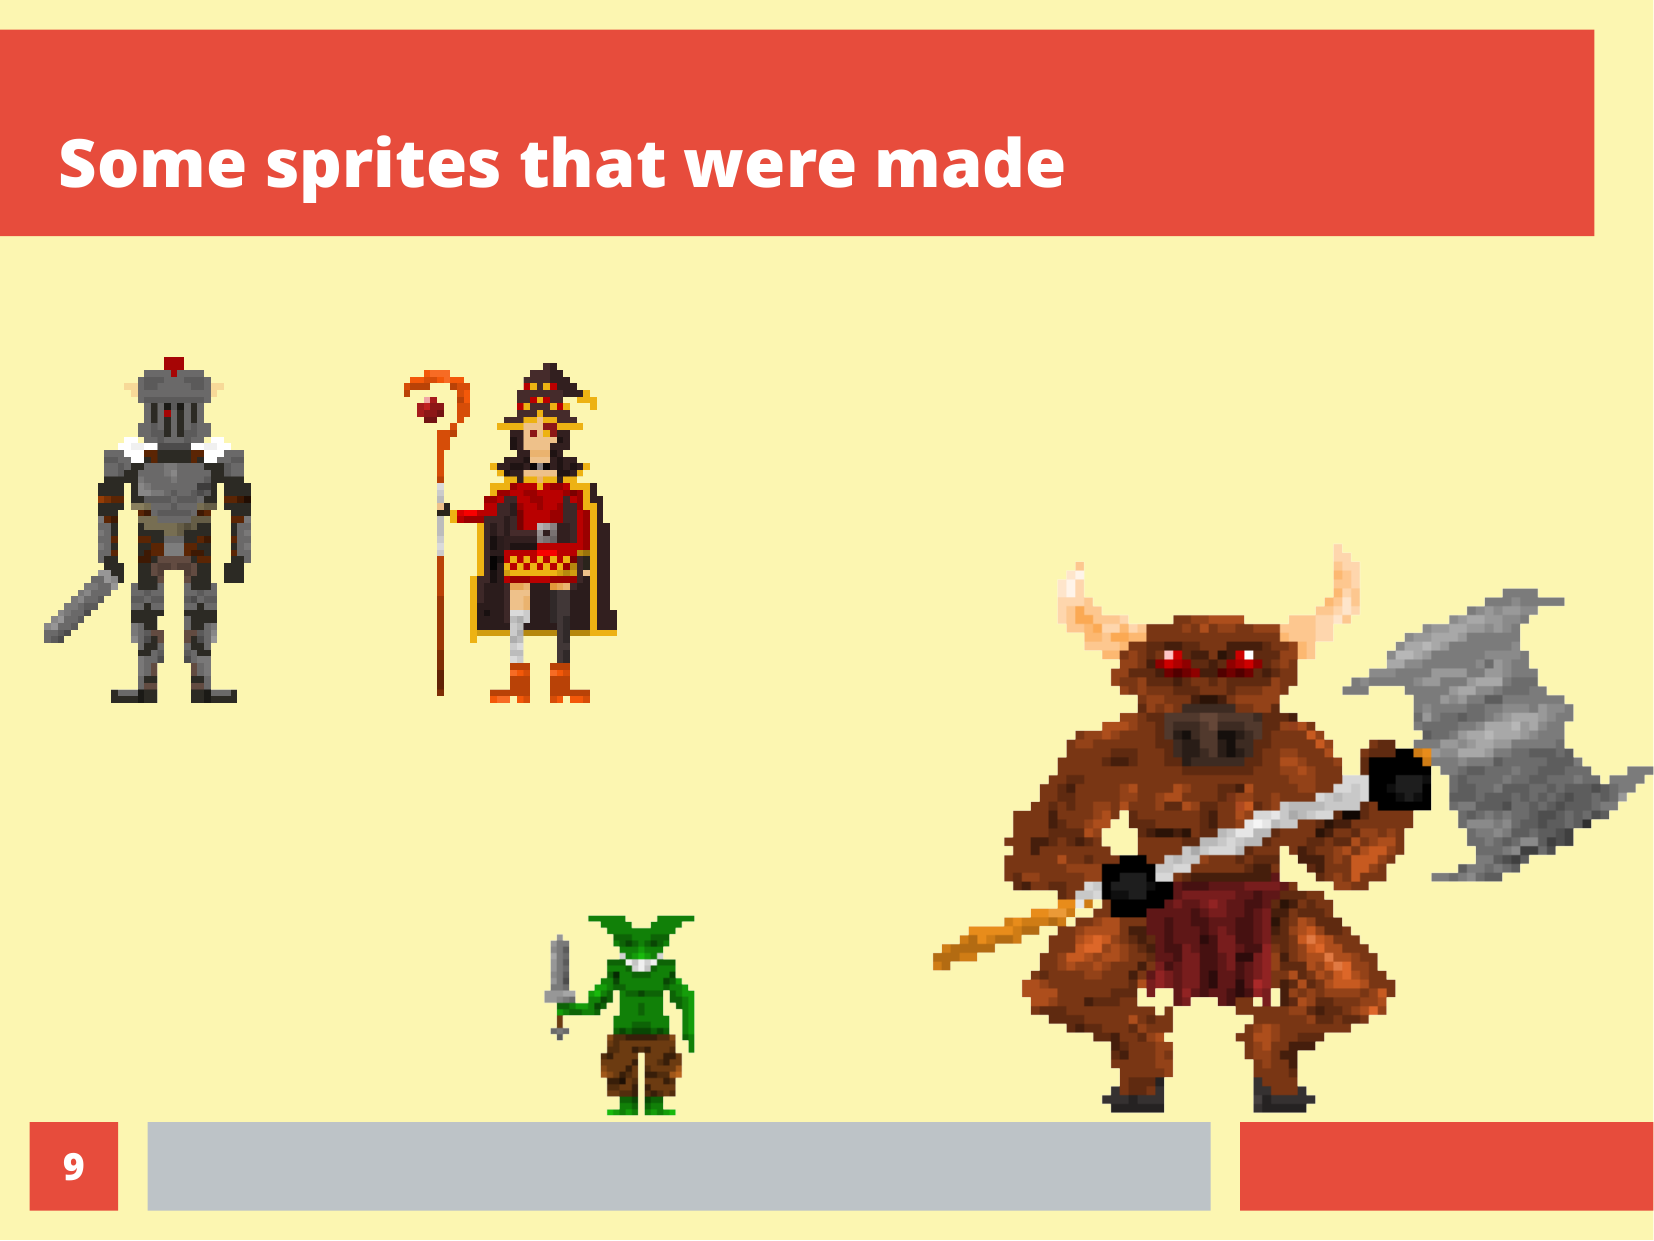

# Some sprites that were made
9